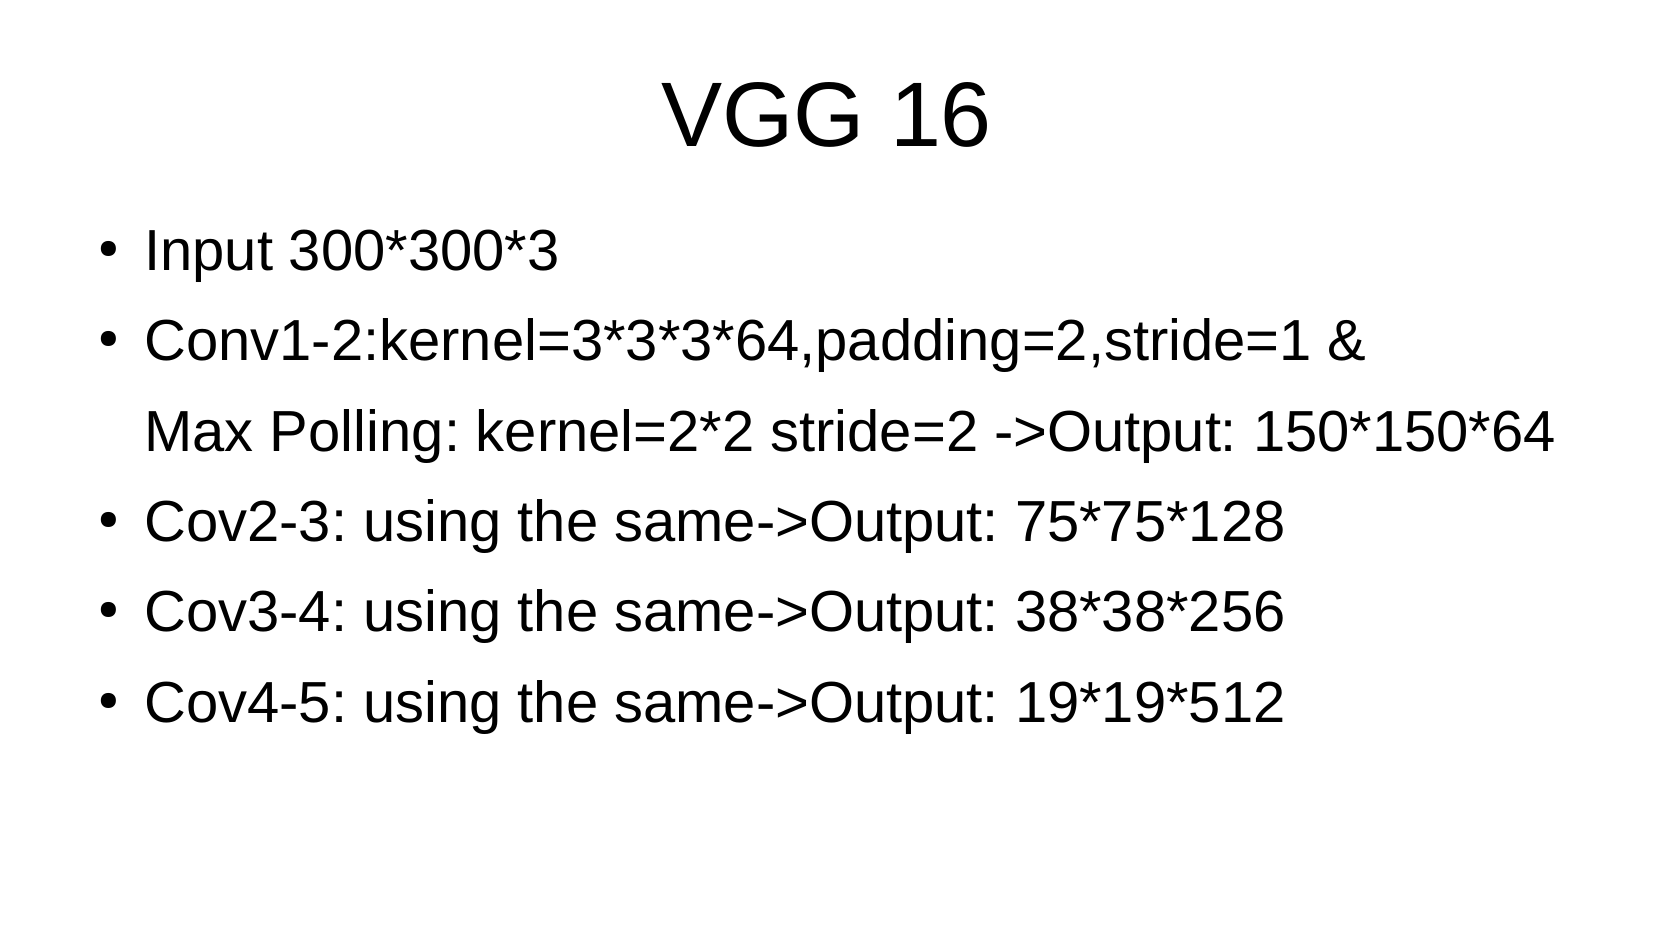

# VGG 16
Input 300*300*3
Conv1-2:kernel=3*3*3*64,padding=2,stride=1 &
Max Polling: kernel=2*2 stride=2 ->Output: 150*150*64
Cov2-3: using the same->Output: 75*75*128
Cov3-4: using the same->Output: 38*38*256
Cov4-5: using the same->Output: 19*19*512